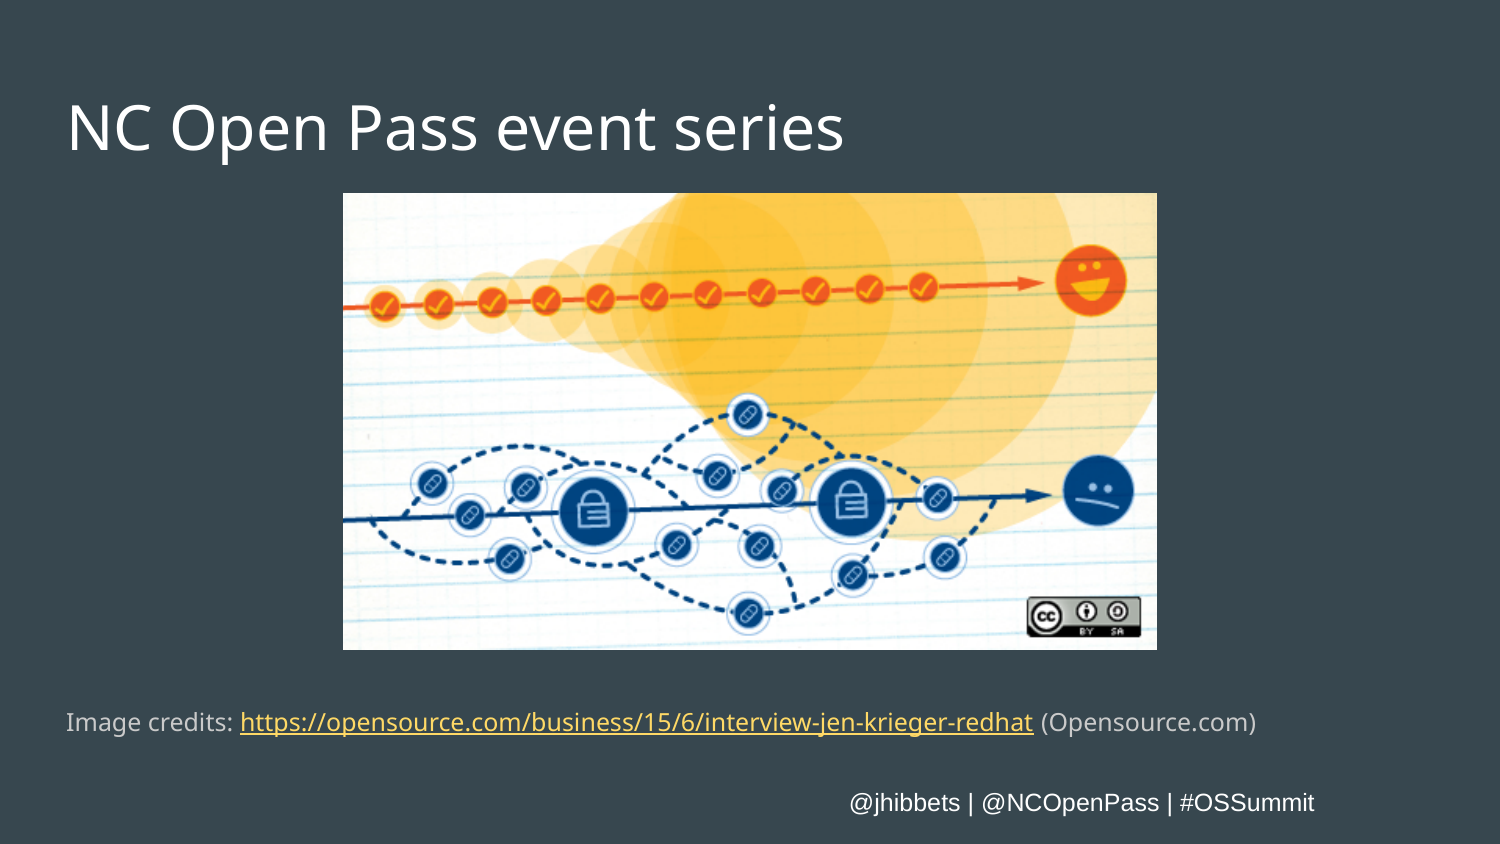

# NC Open Pass event series
Image credits: https://opensource.com/business/15/6/interview-jen-krieger-redhat (Opensource.com)